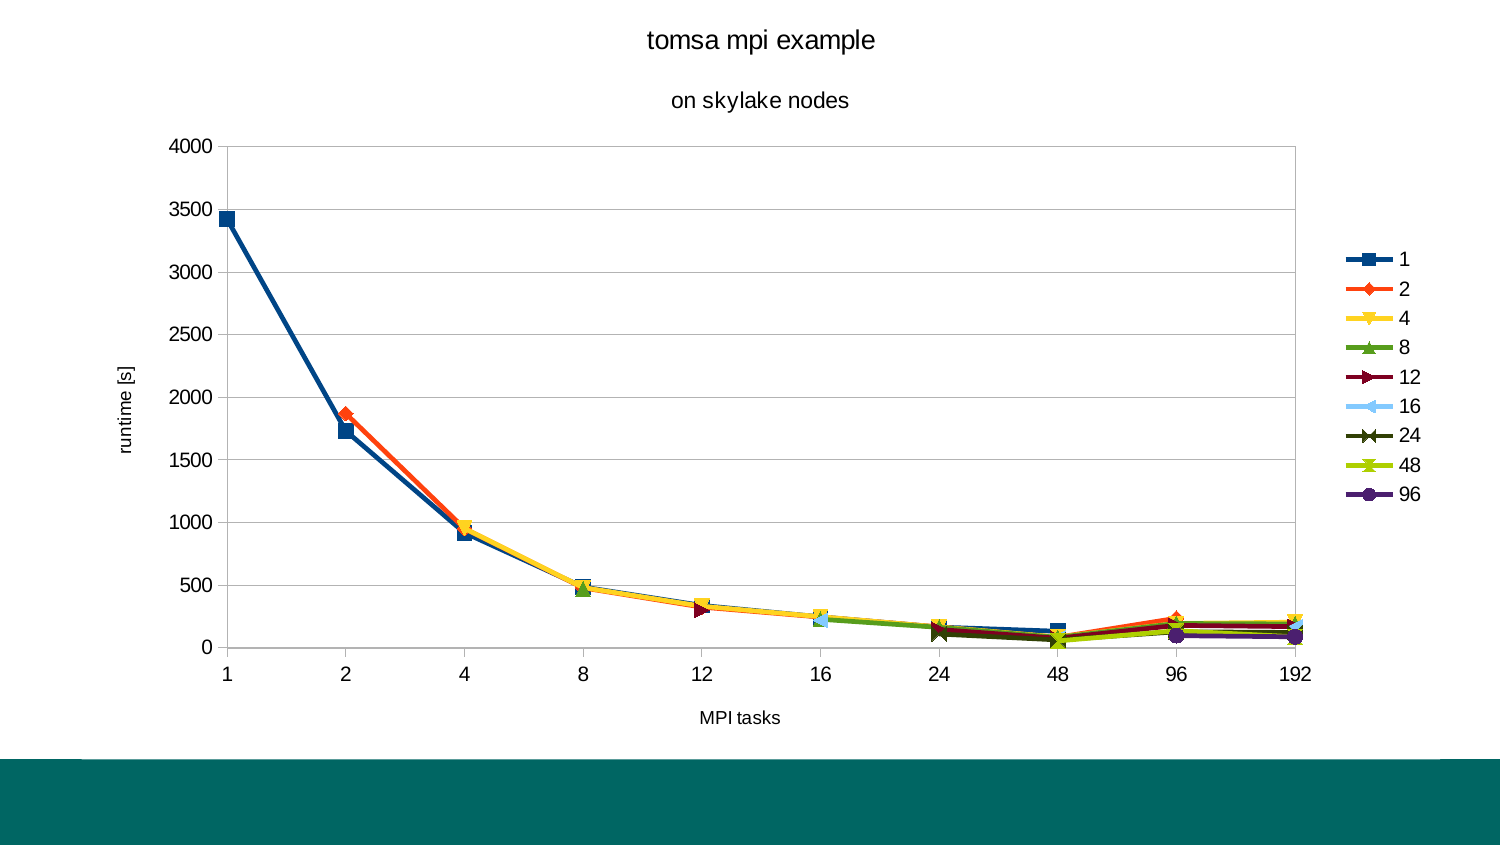

### Chart: tomsa mpi example
on skylake nodes
| Category | 1 | 2 | 4 | 8 | 12 | 16 | 24 | 48 | 96 |
|---|---|---|---|---|---|---|---|---|---|
| 1 | 3421.0 | None | None | None | None | None | None | None | None |
| 2 | 1732.0 | 1870.0 | None | None | None | None | None | None | None |
| 4 | 919.0 | 953.0 | 954.0 | None | None | None | None | None | None |
| 8 | 486.0 | 479.0 | 482.0 | 473.0 | None | None | None | None | None |
| 12 | 339.0 | 326.0 | 333.0 | None | 300.0 | None | None | None | None |
| 16 | 248.0 | 246.0 | 249.0 | 229.0 | None | 219.0 | None | None | None |
| 24 | 166.0 | 167.0 | 167.0 | 164.0 | 147.0 | None | 111.0 | None | None |
| 48 | 133.0 | 85.0 | 87.0 | 84.0 | 77.0 | 78.0 | 64.0 | 56.0 | None |
| 96 | None | 237.0 | 196.0 | 195.0 | 180.0 | None | 129.0 | 137.0 | 98.0 |
| 192 | None | None | 205.0 | 191.0 | 170.0 | 169.0 | 123.0 | 89.0 | 89.0 |